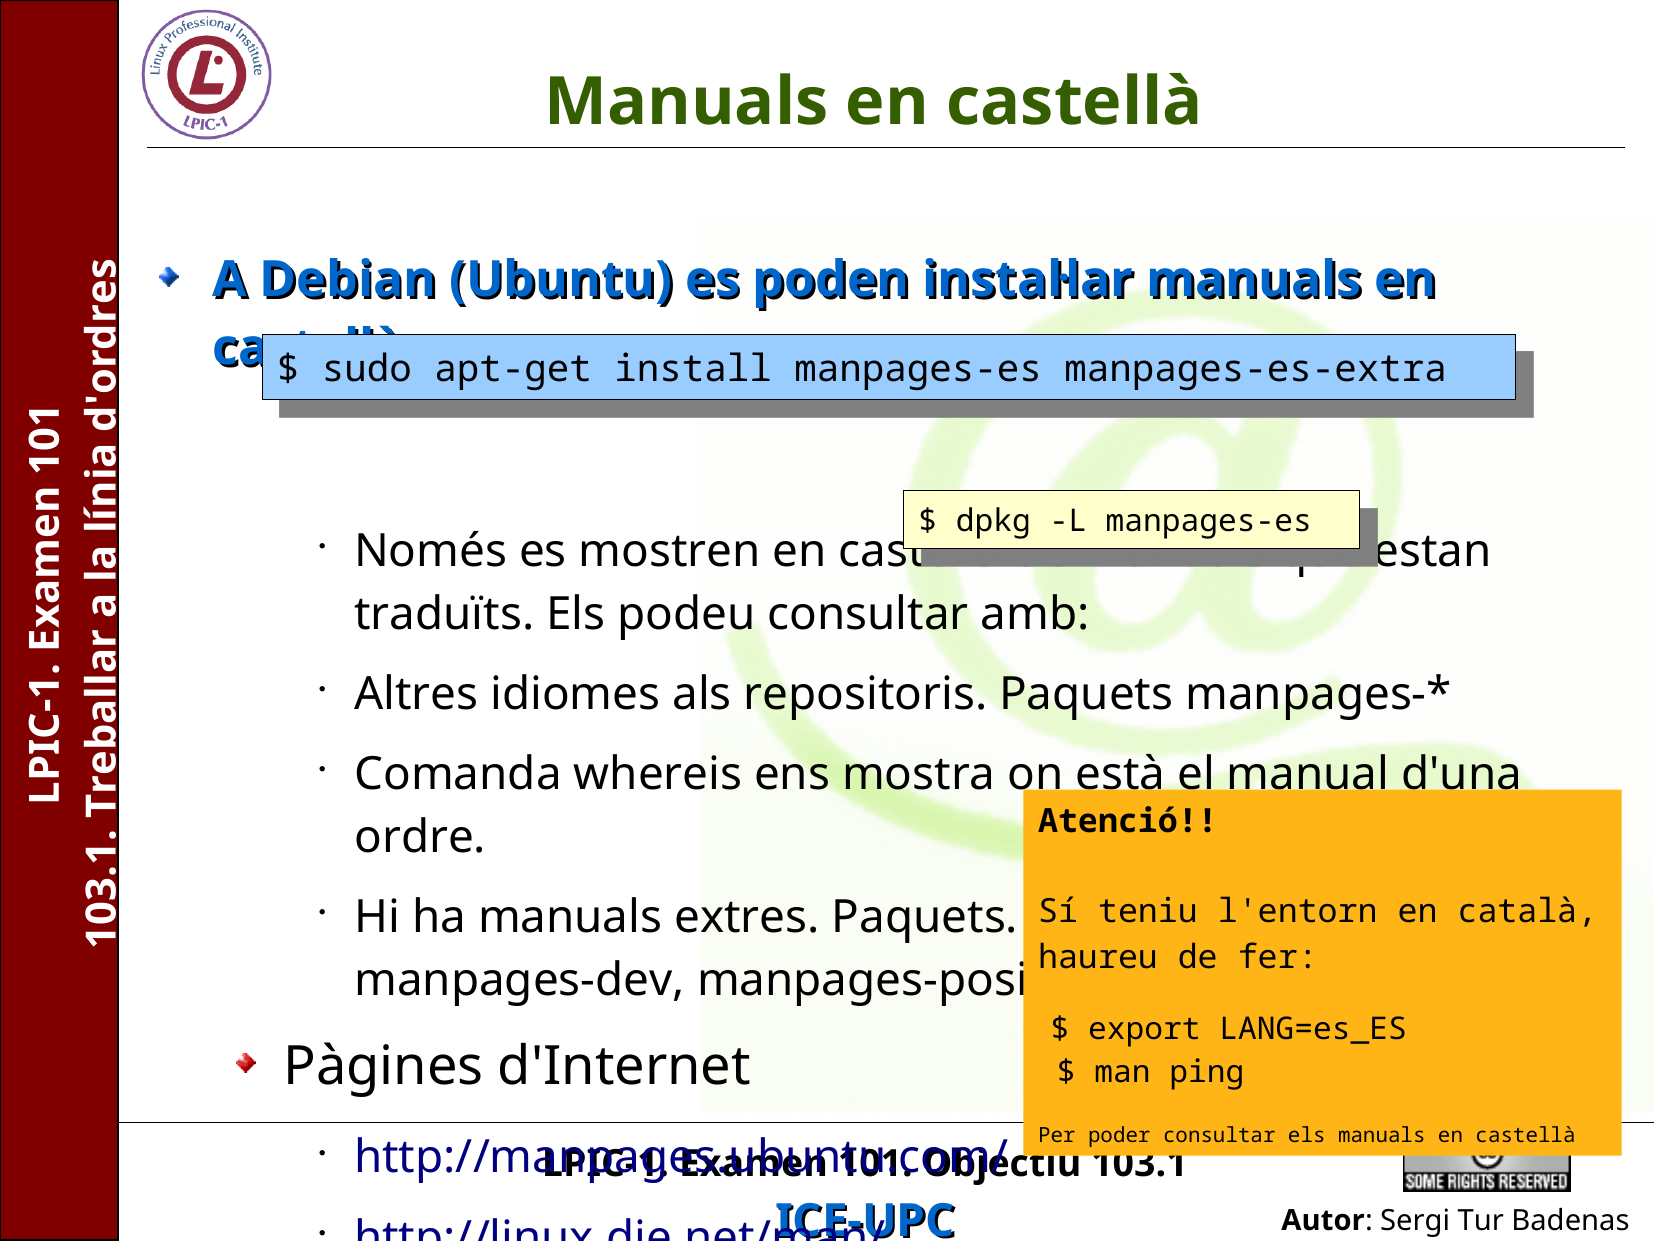

# Manuals en castellà
A Debian (Ubuntu) es poden instal·lar manuals en castellà:
Només es mostren en castellà els manuals que estan traduïts. Els podeu consultar amb:
Altres idiomes als repositoris. Paquets manpages-*
Comanda whereis ens mostra on està el manual d'una ordre.
Hi ha manuals extres. Paquets. Manpages-extra, manpages-dev, manpages-posix...
Pàgines d'Internet
http://manpages.ubuntu.com/
http://linux.die.net/man/
$ sudo apt-get install manpages-es manpages-es-extra
$ dpkg -L manpages-es
Atenció!!
Sí teniu l'entorn en català, haureu de fer:
 $ export LANG=es_ES
 $ man ping
Per poder consultar els manuals en castellà